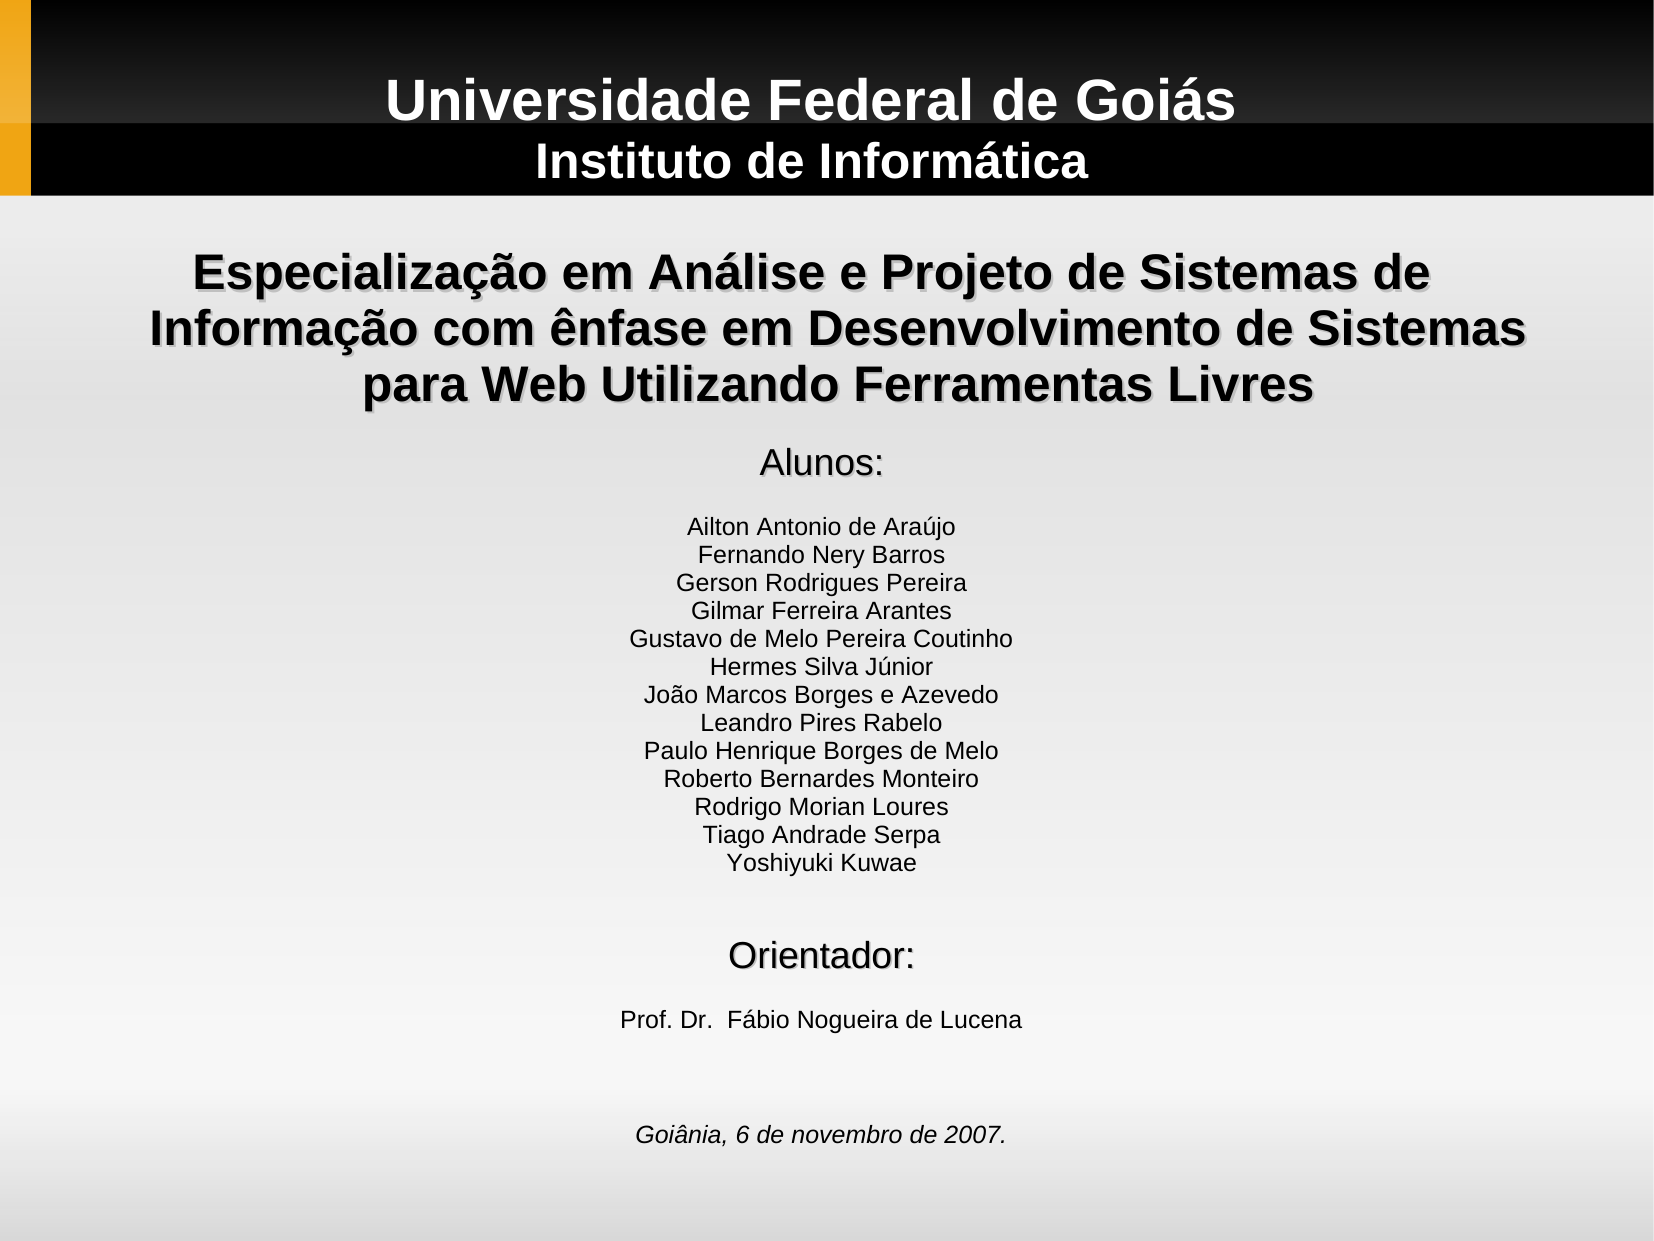

# Universidade Federal de Goiás
Instituto de Informática
Especialização em Análise e Projeto de Sistemas de Informação com ênfase em Desenvolvimento de Sistemas para Web Utilizando Ferramentas Livres
Alunos:
Ailton Antonio de Araújo
Fernando Nery Barros
Gerson Rodrigues Pereira
Gilmar Ferreira Arantes
Gustavo de Melo Pereira Coutinho
Hermes Silva Júnior
João Marcos Borges e Azevedo
Leandro Pires Rabelo
Paulo Henrique Borges de Melo
Roberto Bernardes Monteiro
Rodrigo Morian Loures
Tiago Andrade Serpa
Yoshiyuki Kuwae
Orientador:
Prof. Dr. Fábio Nogueira de Lucena
Goiânia, 6 de novembro de 2007.